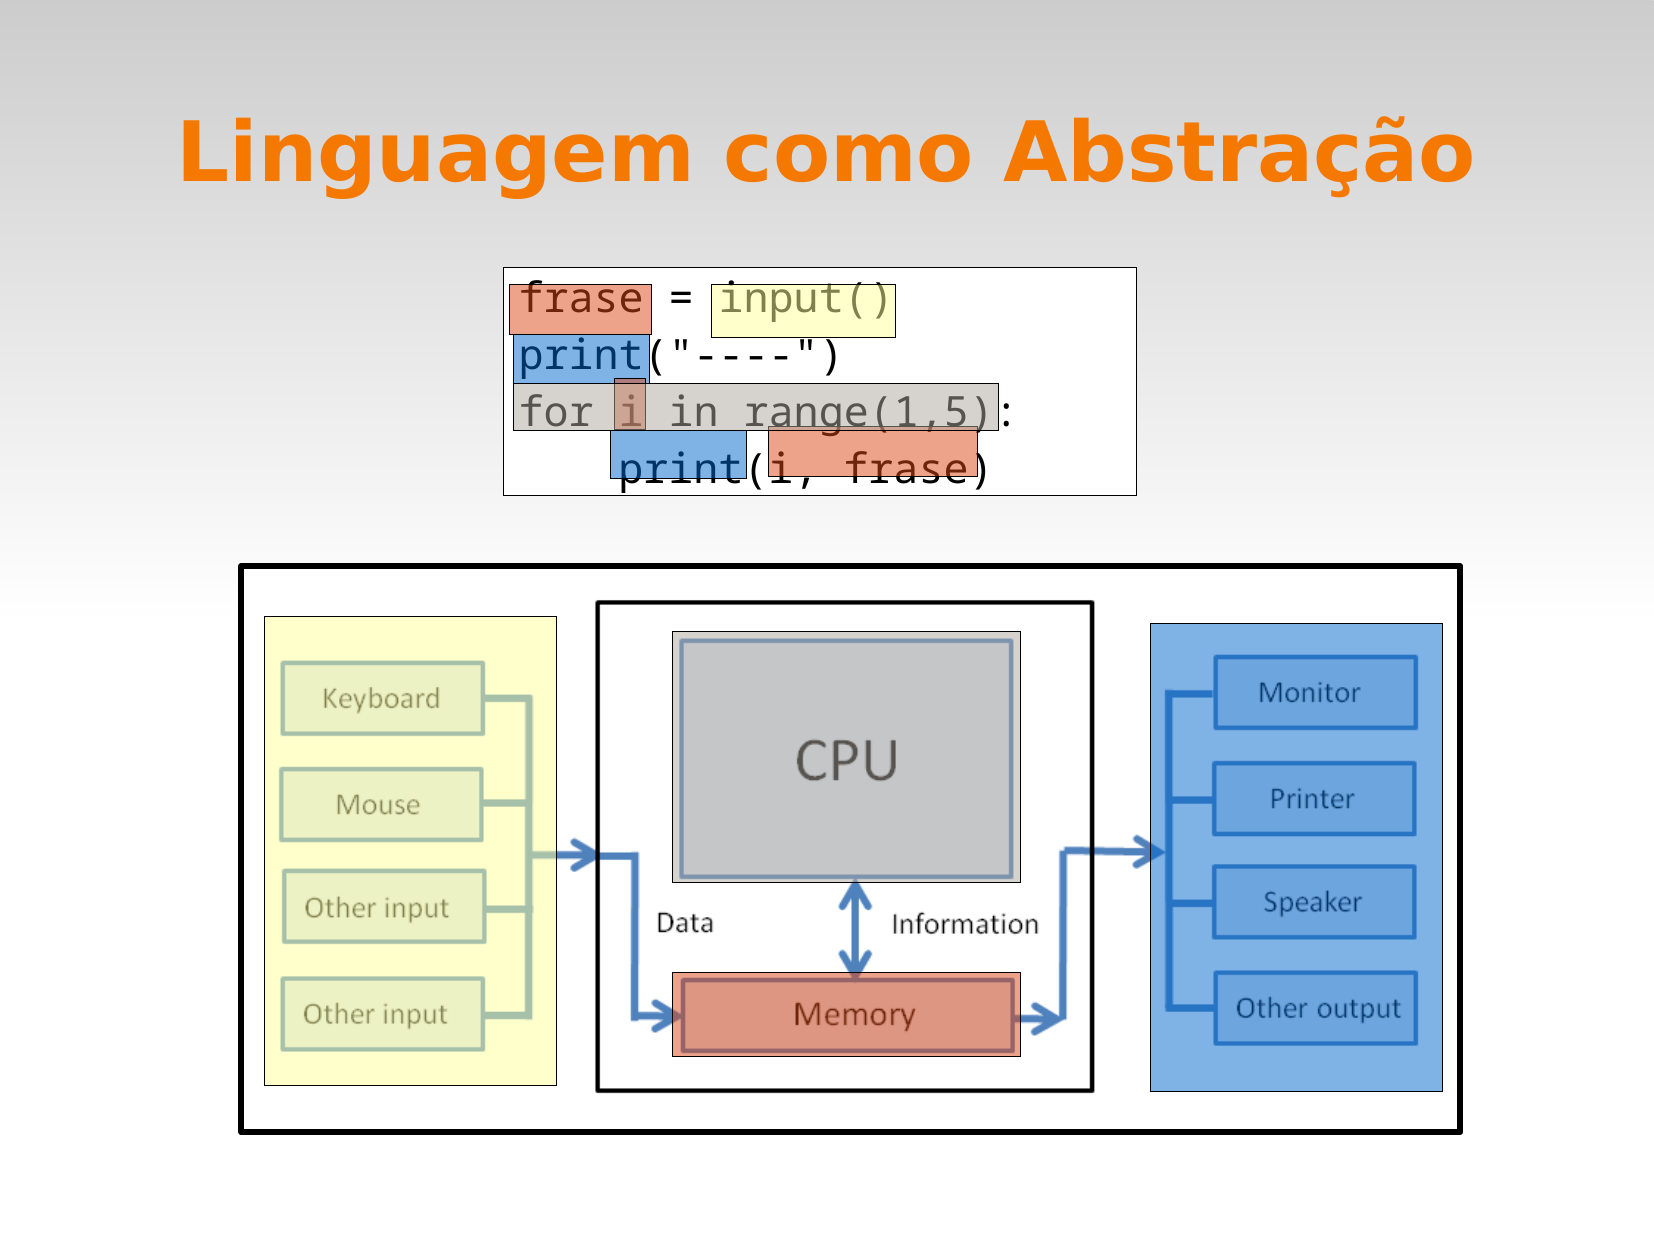

# Linguagem como Abstração
frase = input()
print("----")
for i in range(1,5):
 print(i, frase)